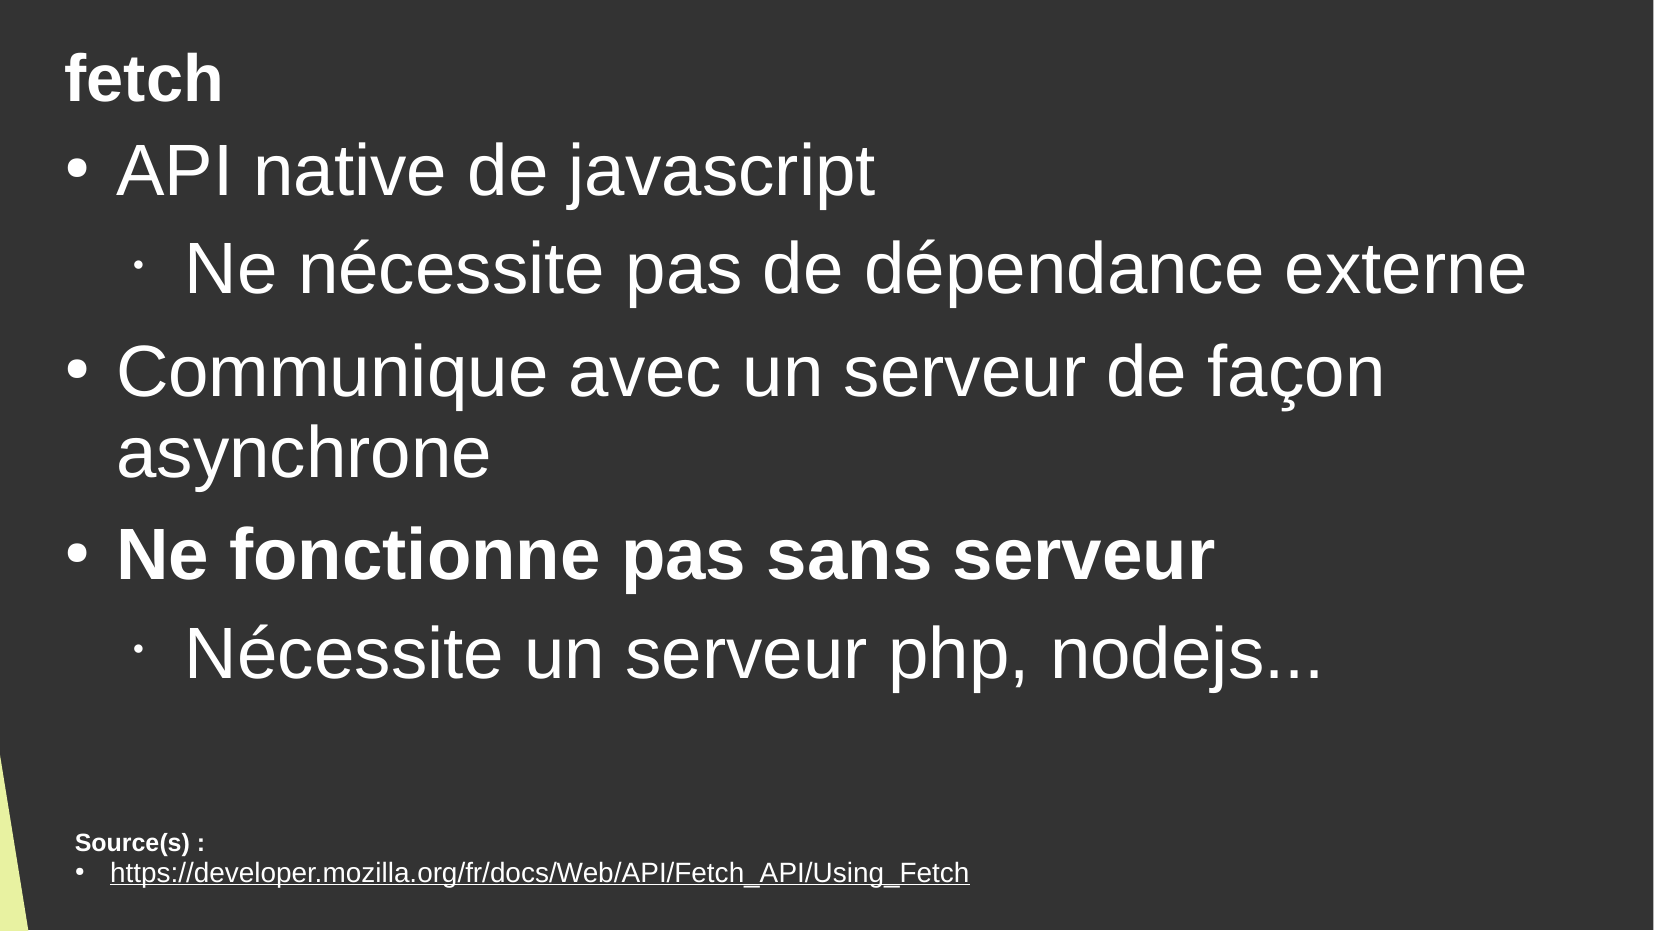

# fetch
API native de javascript
Ne nécessite pas de dépendance externe
Communique avec un serveur de façon asynchrone
Ne fonctionne pas sans serveur
Nécessite un serveur php, nodejs...
Source(s) :
https://developer.mozilla.org/fr/docs/Web/API/Fetch_API/Using_Fetch